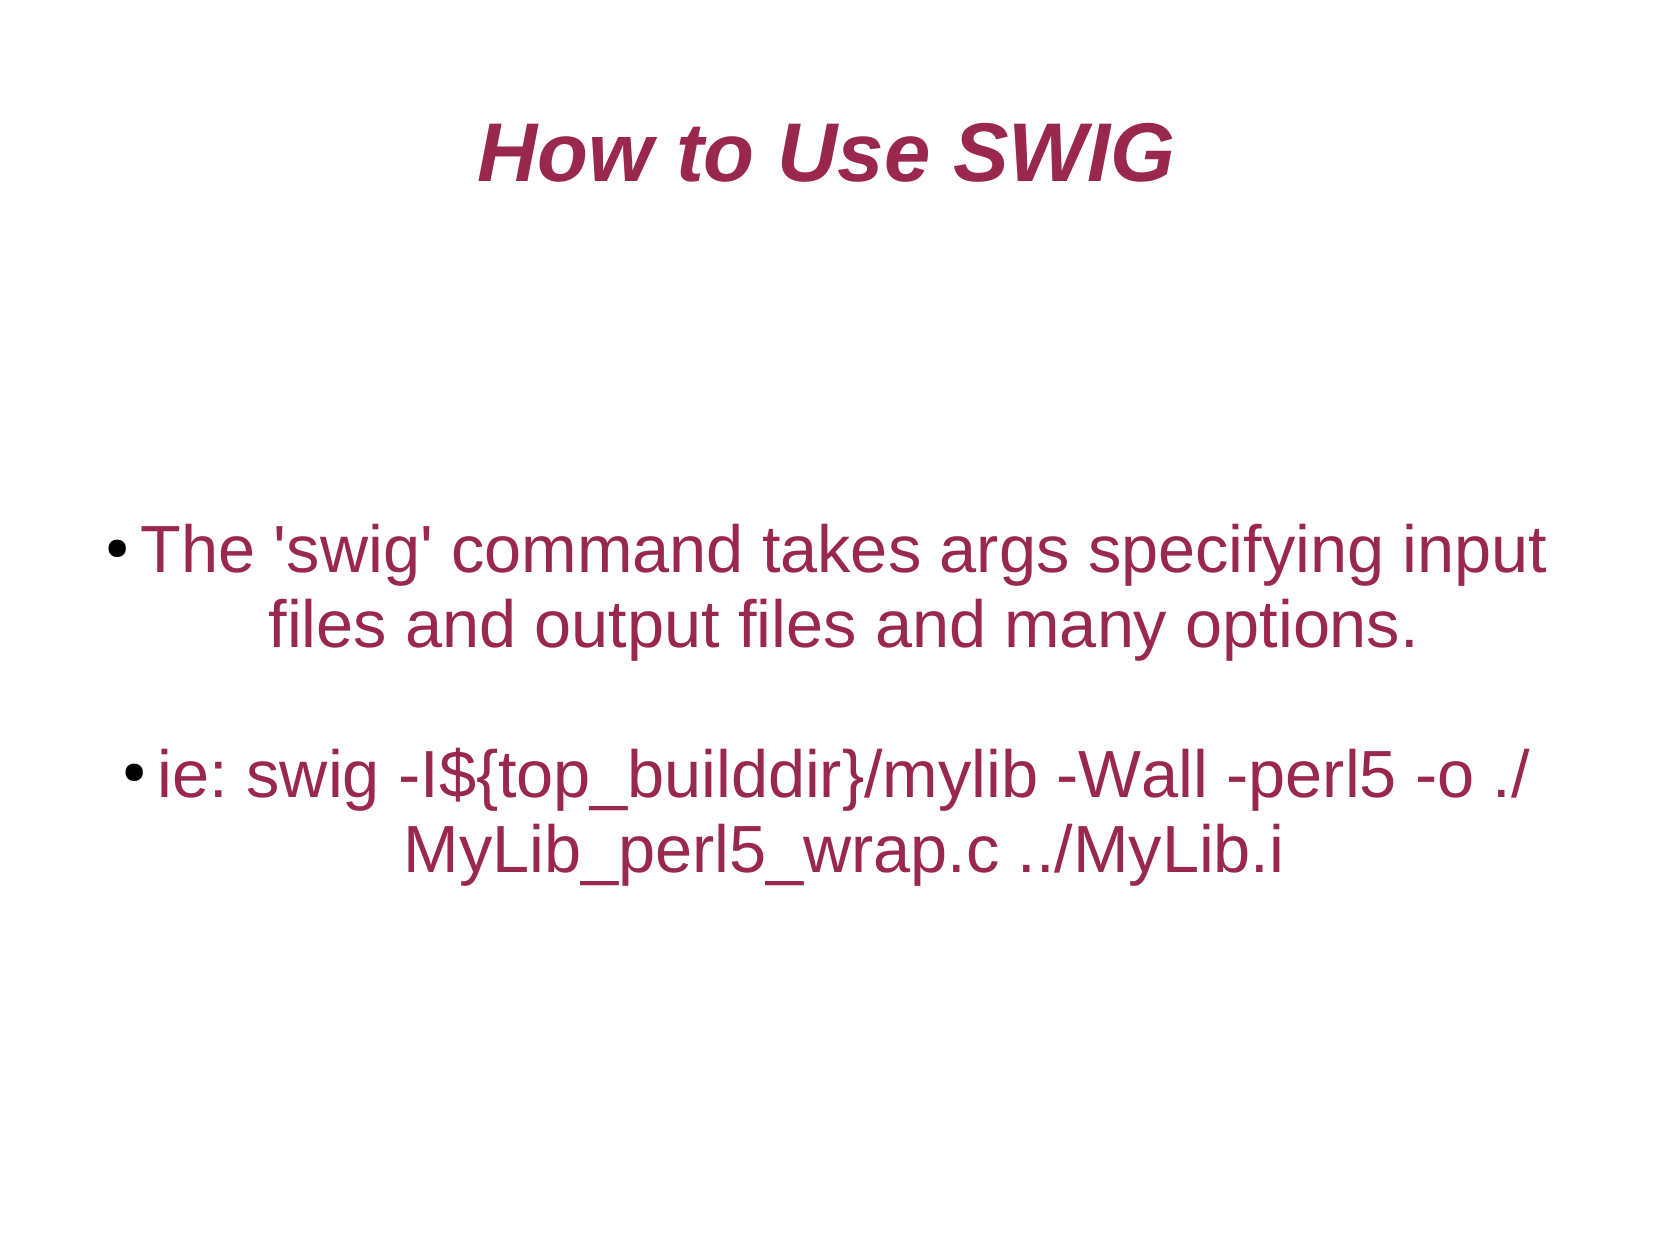

# How to Use SWIG
The 'swig' command takes args specifying input files and output files and many options.
ie: swig -I${top_builddir}/mylib -Wall -perl5 -o ./MyLib_perl5_wrap.c ../MyLib.i